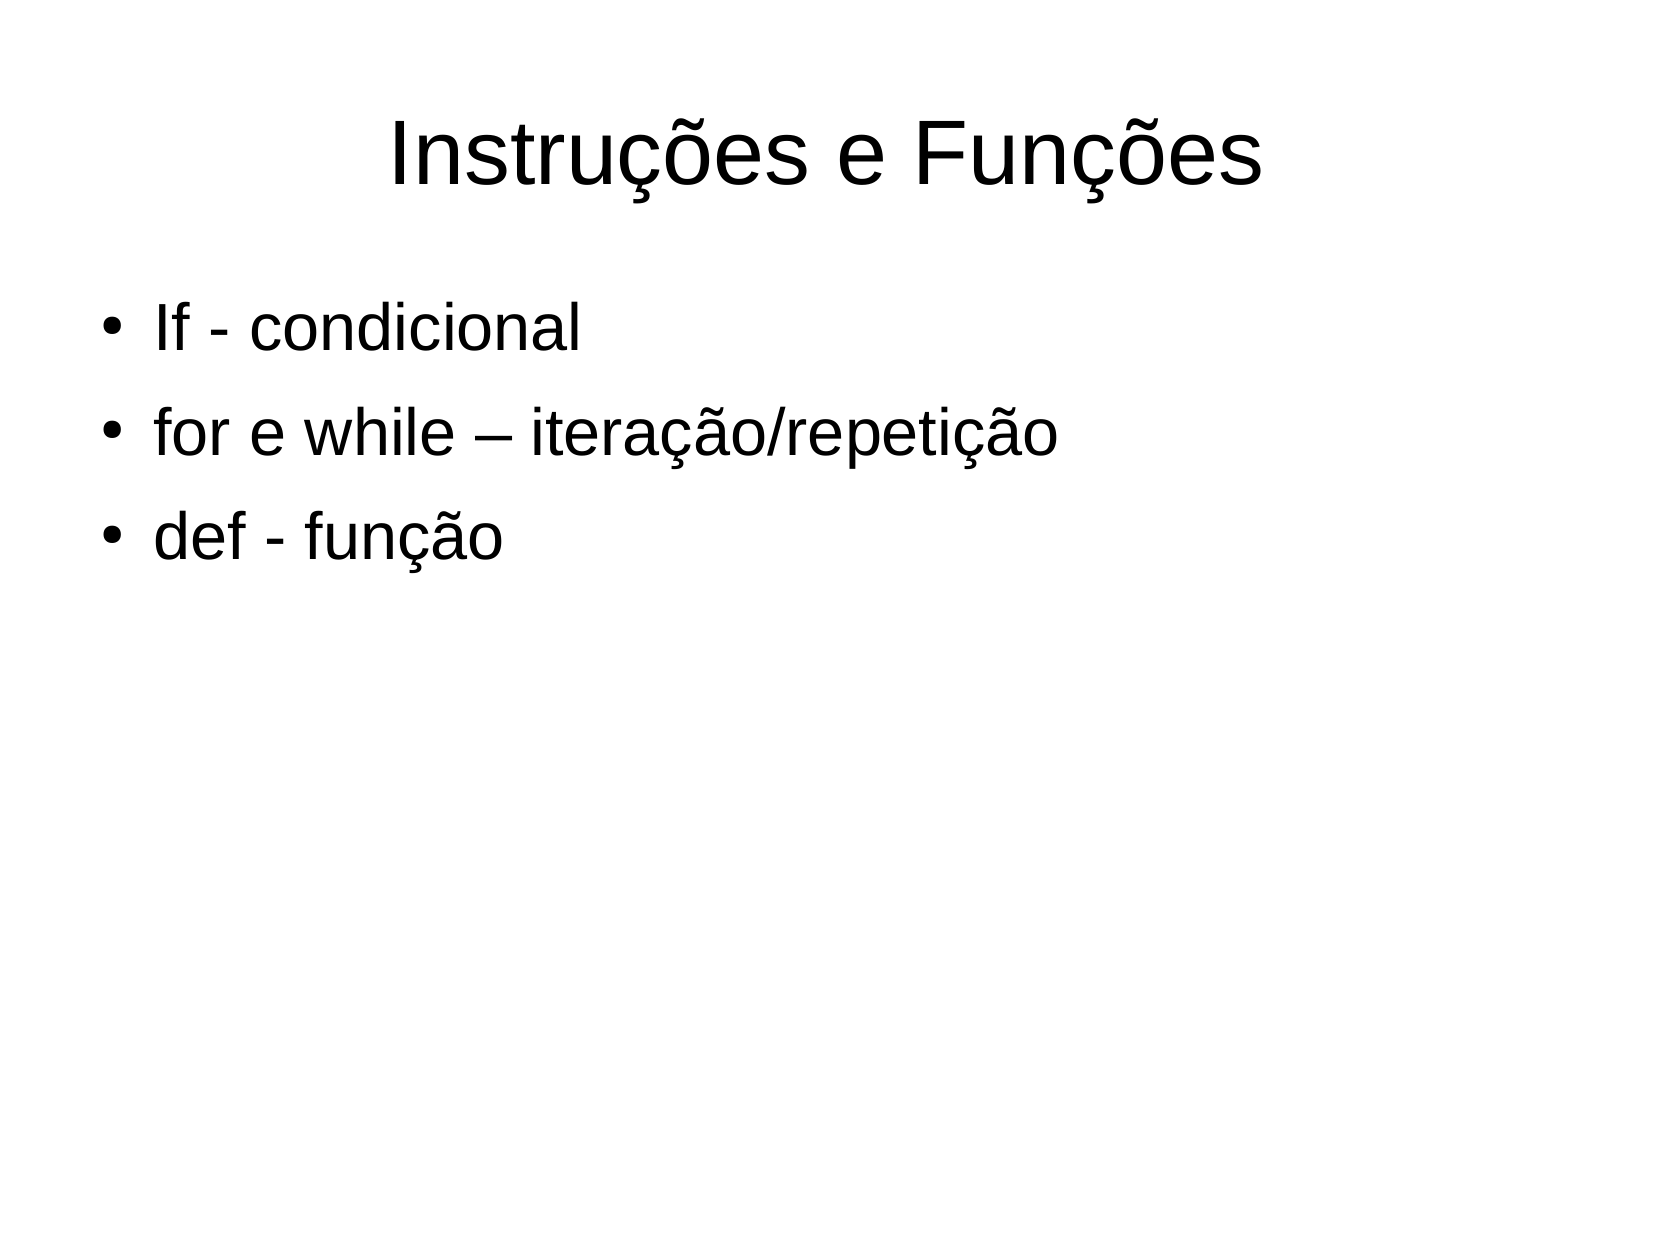

# Instruções e Funções
If - condicional
for e while – iteração/repetição
def - função